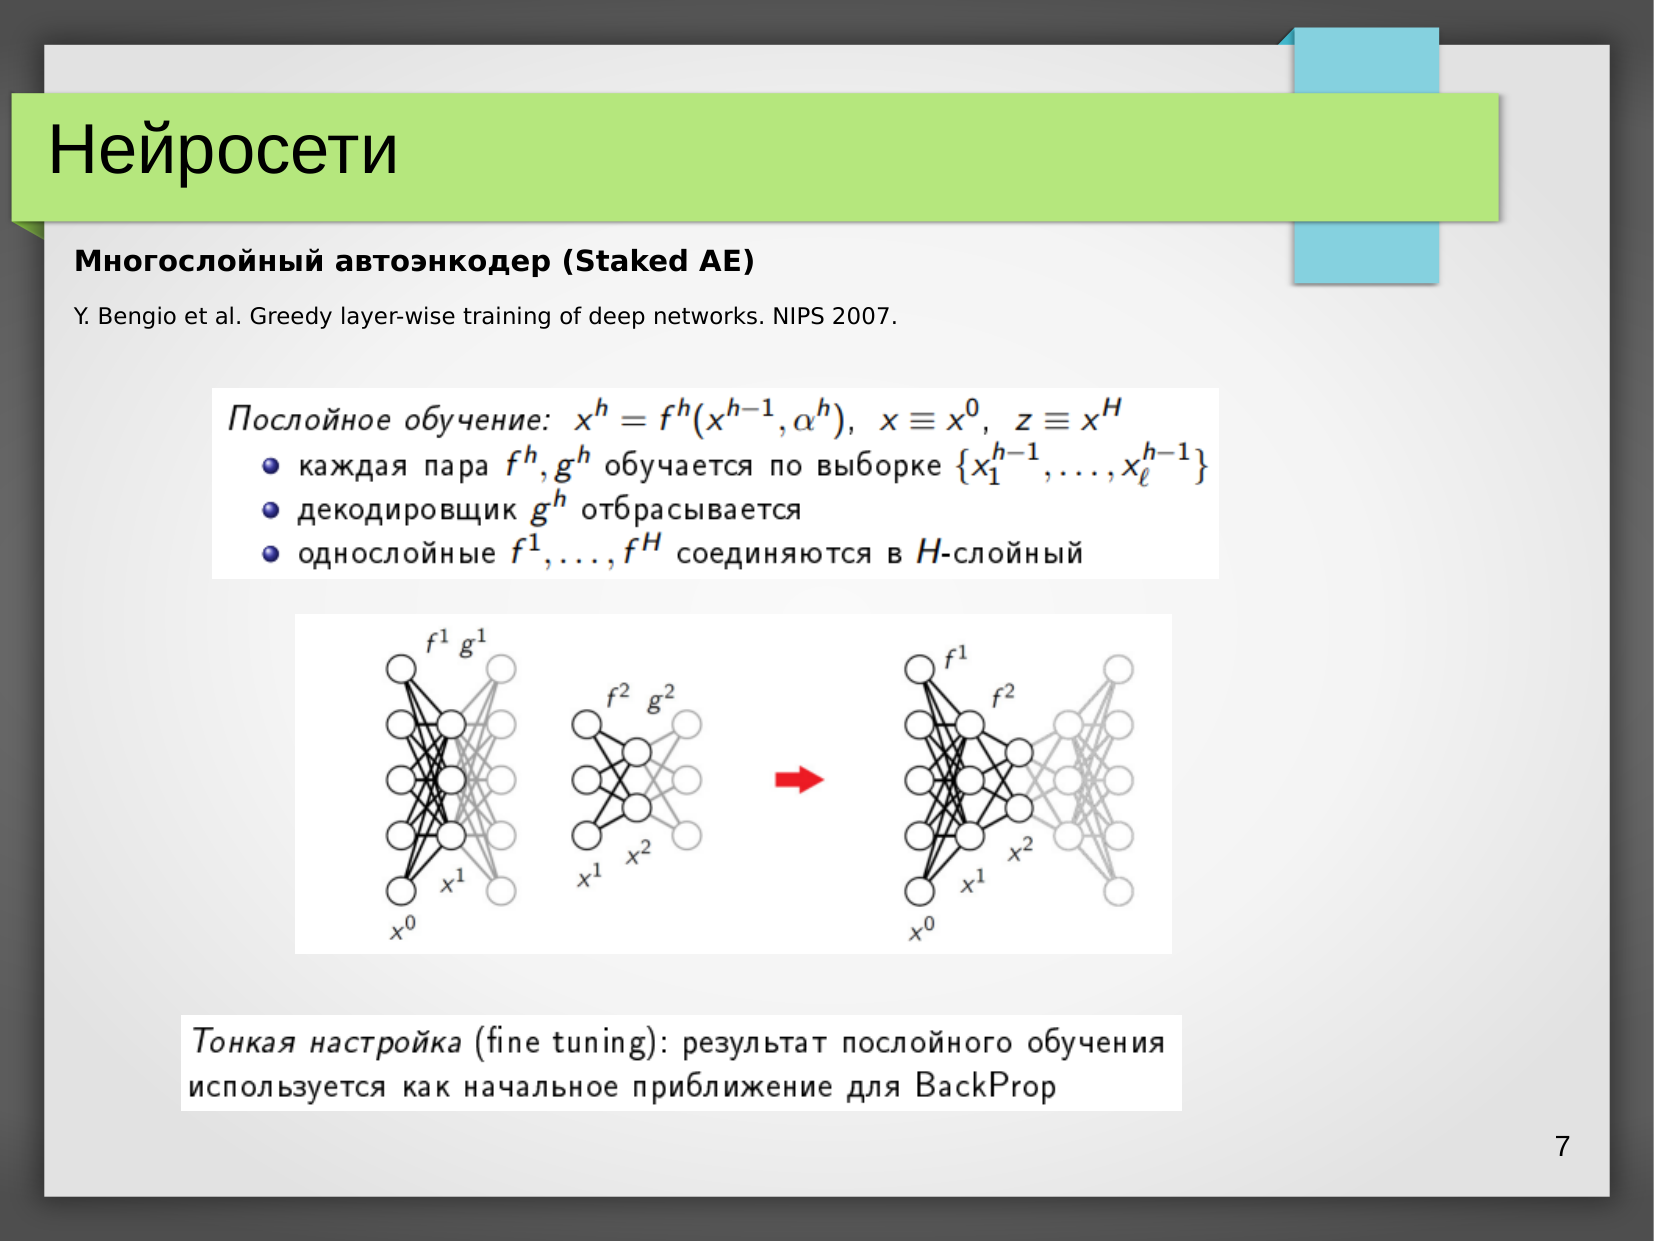

# Нейросети
Многослойный автоэнкодер (Staked AE)
Y. Bengio et al. Greedy layer-wise training of deep networks. NIPS 2007.
7